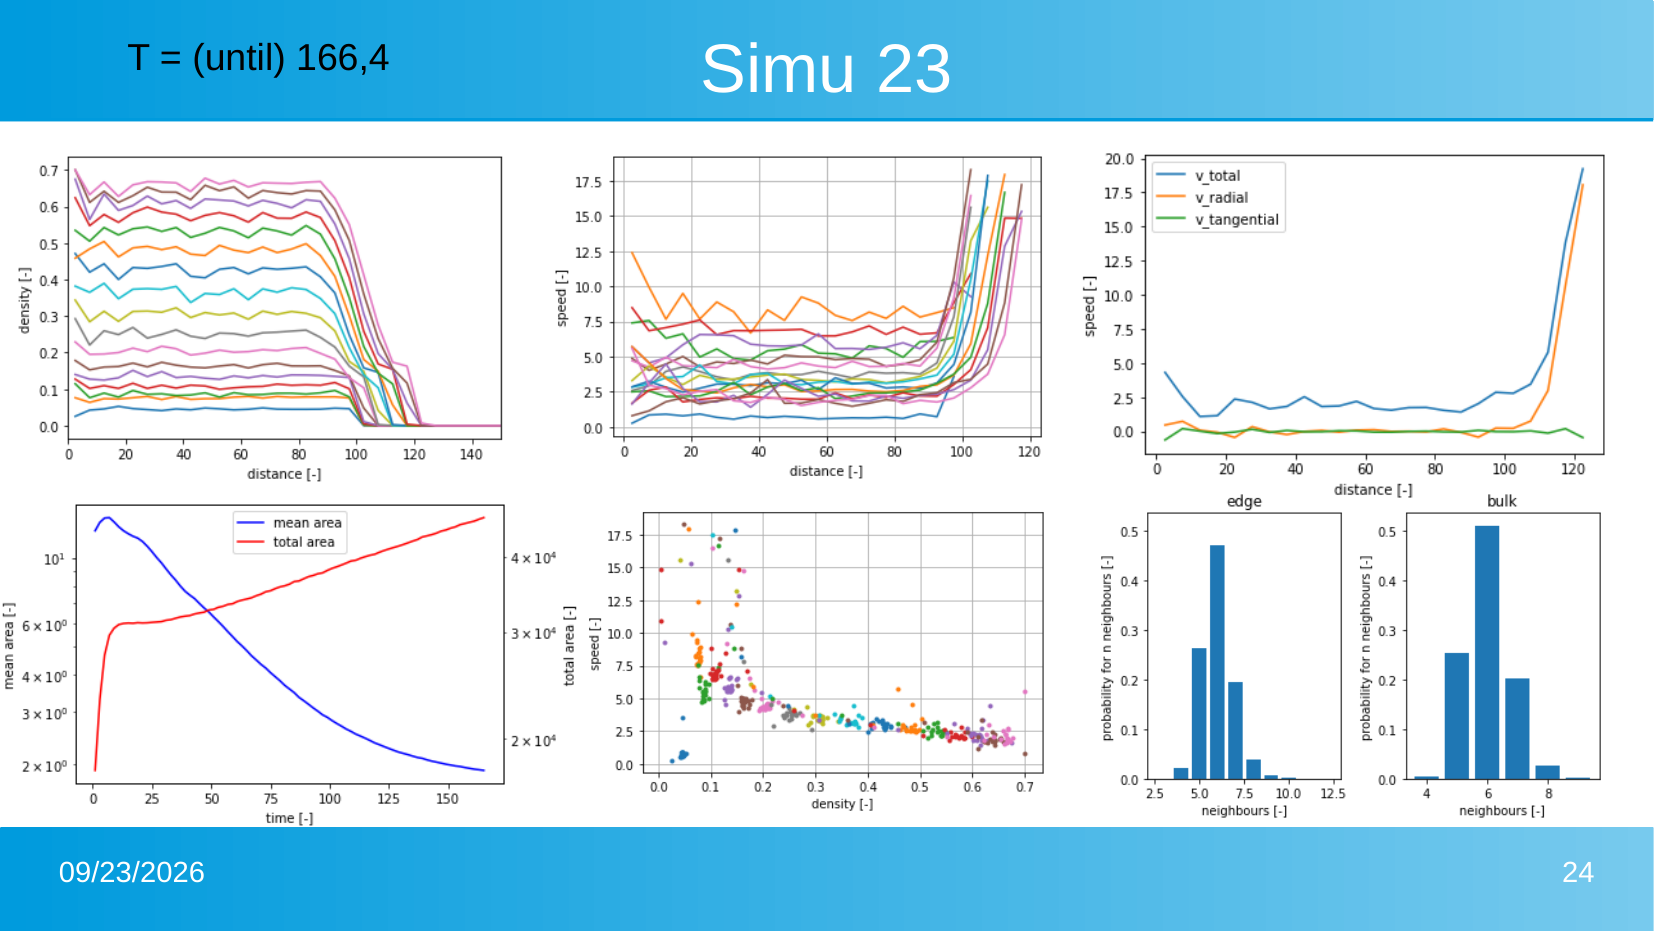

# Simu 23
T = (until) 166,4
24